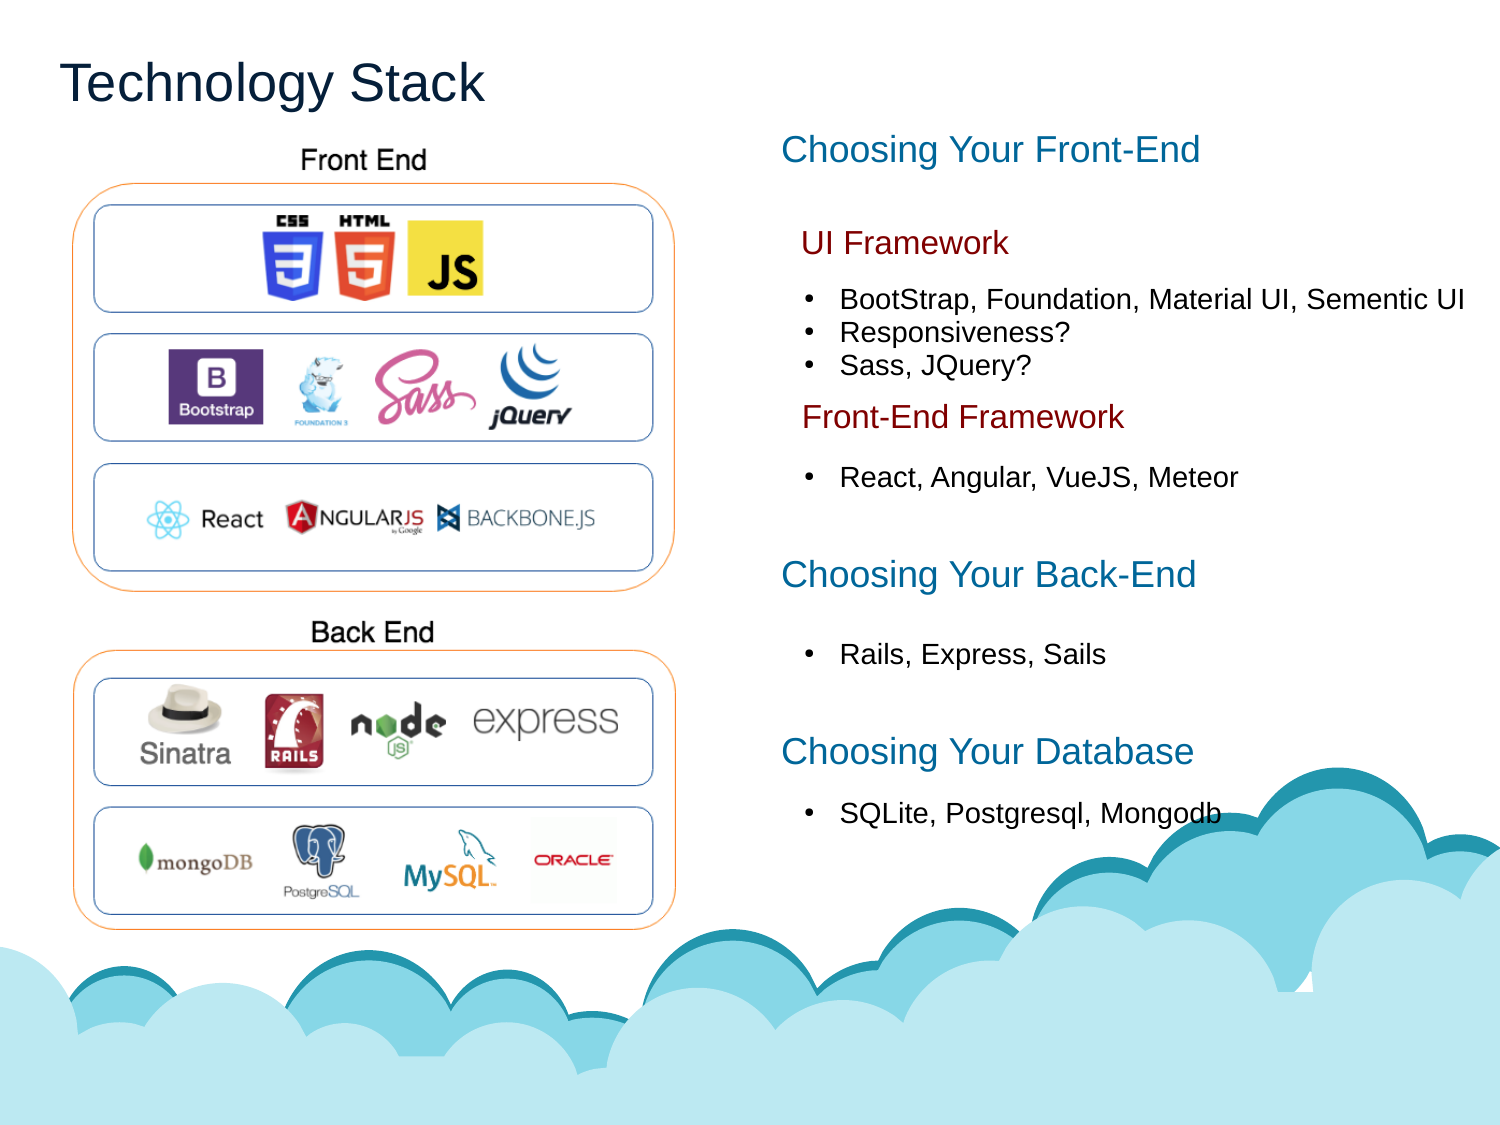

Technology Stack
Choosing Your Front-End
UI Framework
BootStrap, Foundation, Material UI, Sementic UI
Responsiveness?
Sass, JQuery?
Front-End Framework
React, Angular, VueJS, Meteor
Choosing Your Back-End
Rails, Express, Sails
Choosing Your Database
SQLite, Postgresql, Mongodb